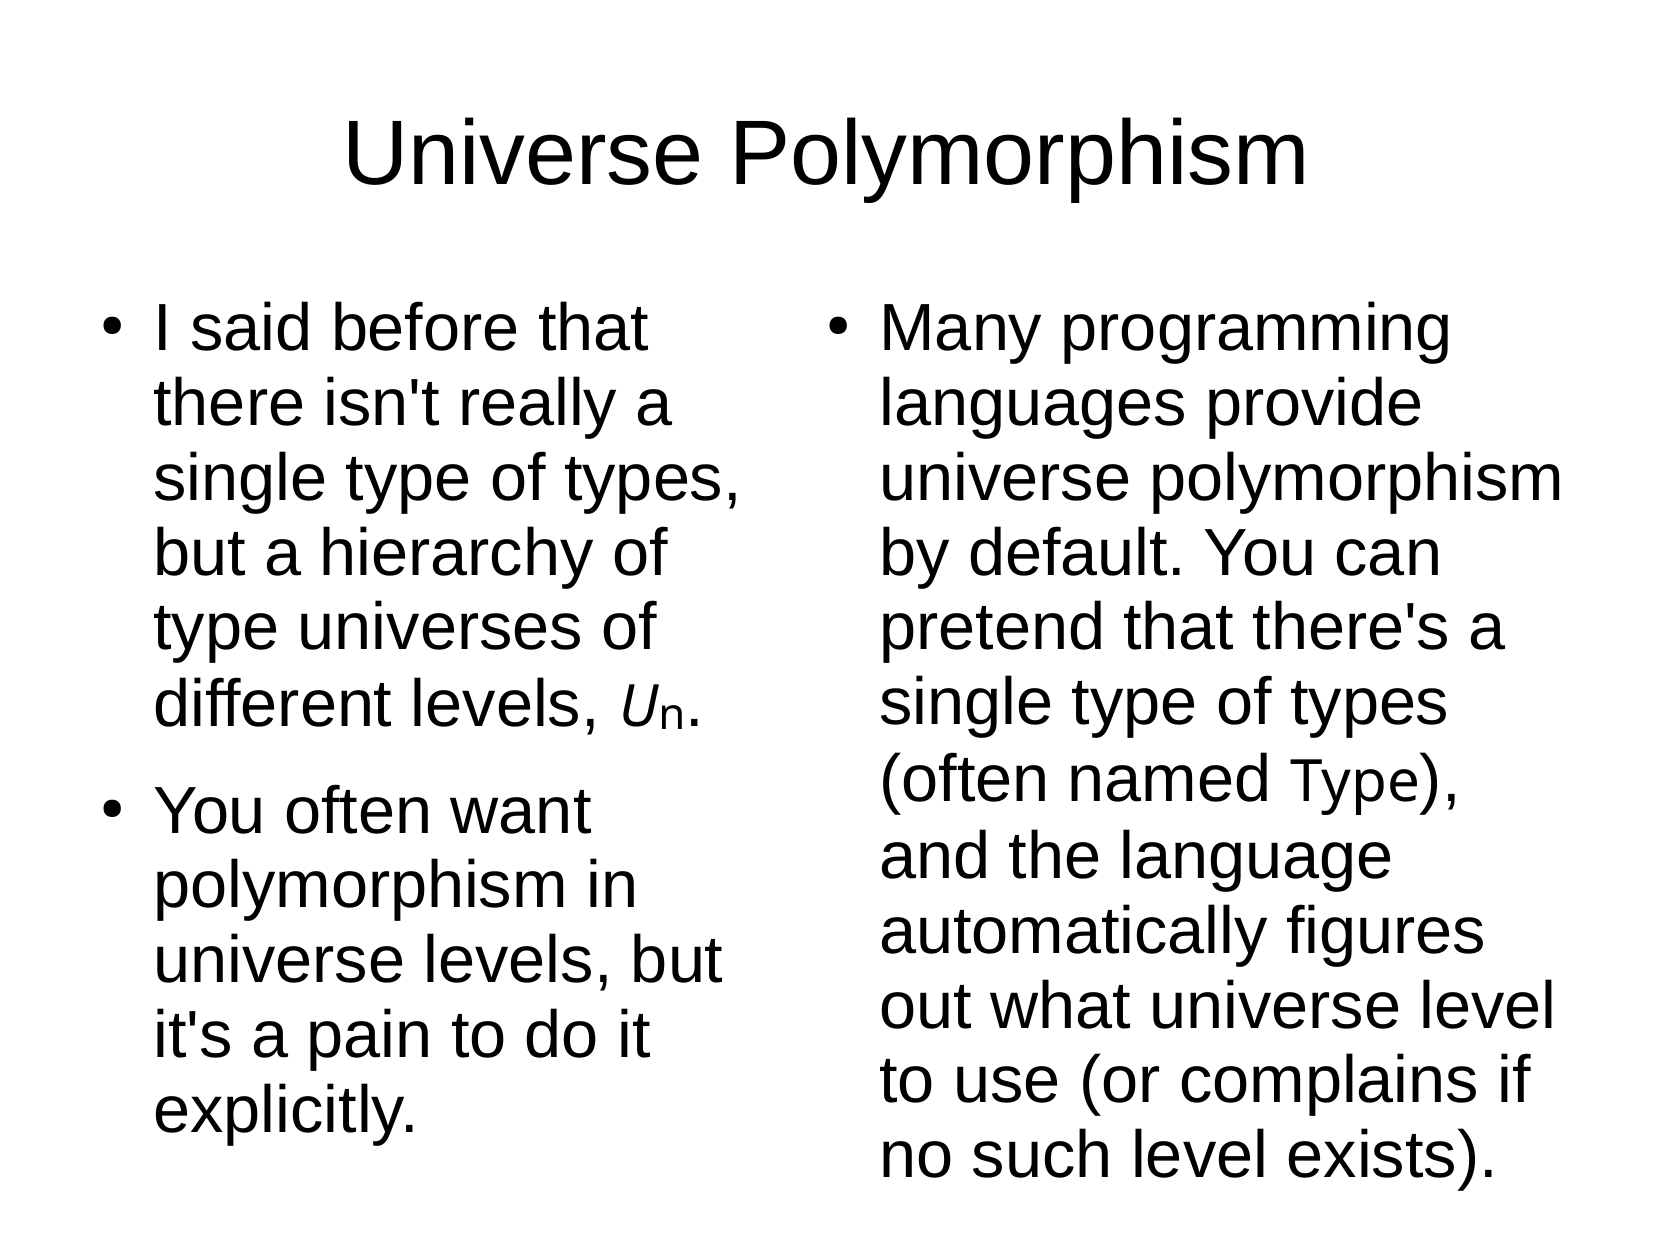

# Universe Polymorphism
I said before that there isn't really a single type of types, but a hierarchy of type universes of different levels, Un.
You often want polymorphism in universe levels, but it's a pain to do it explicitly.
Many programming languages provide universe polymorphism by default. You can pretend that there's a single type of types (often named Type), and the language automatically figures out what universe level to use (or complains if no such level exists).